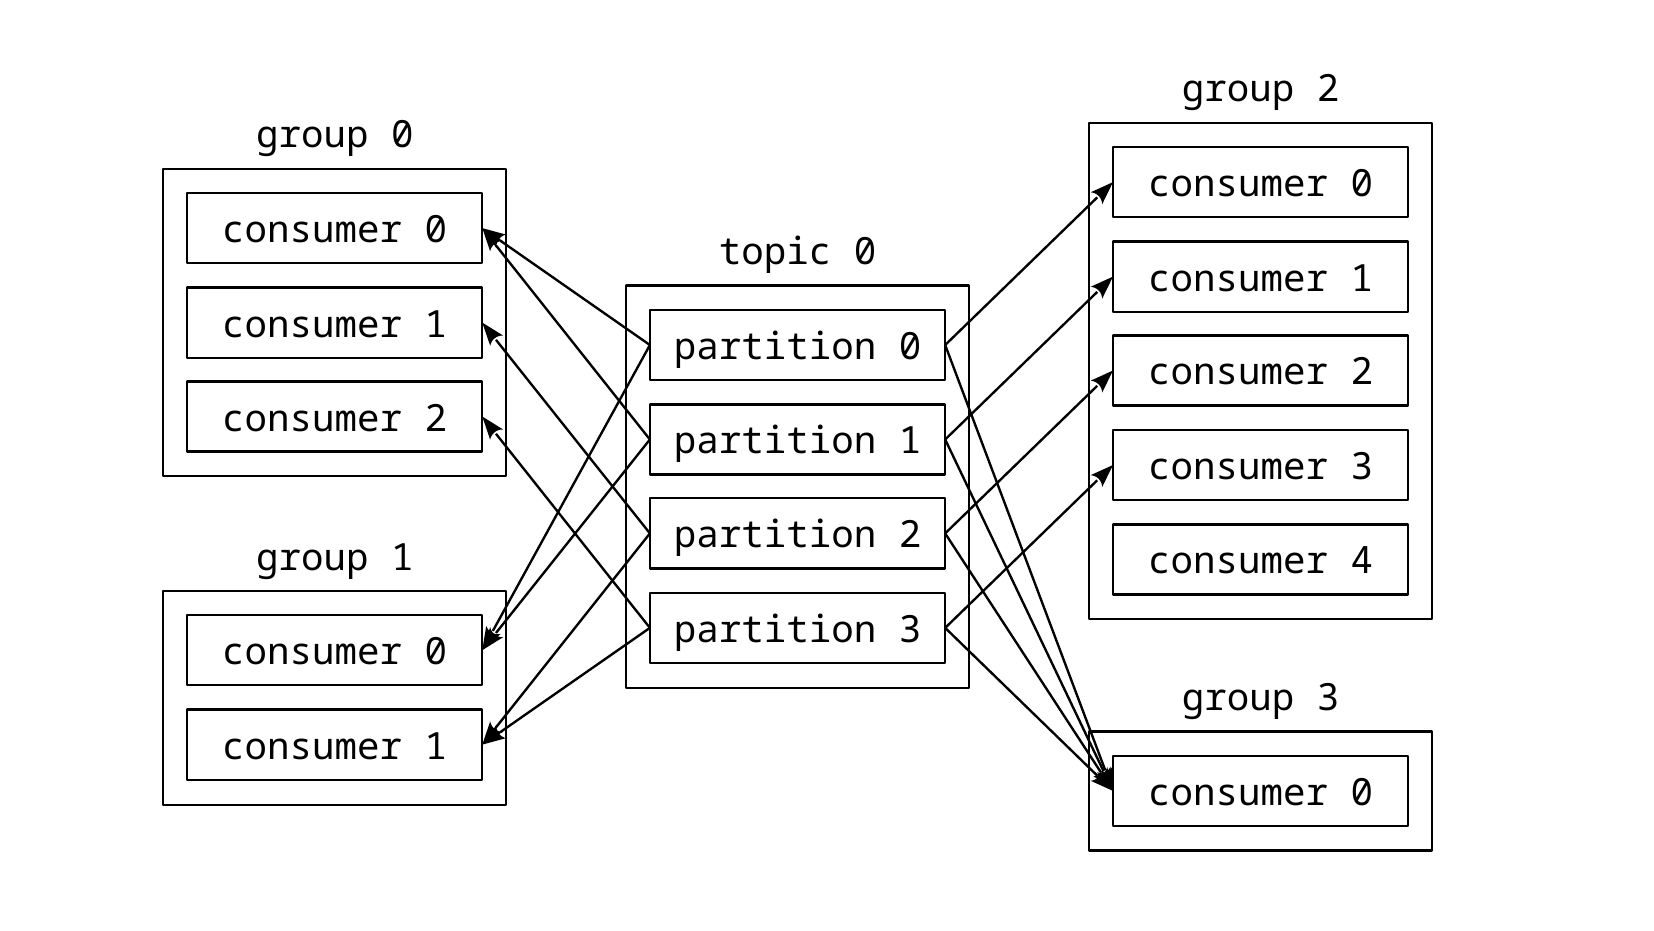

group 2
consumer 0
consumer 1
consumer 2
consumer 3
consumer 4
group 3
consumer 0
group 0
consumer 0
consumer 1
consumer 2
group 1
consumer 0
consumer 1
topic 0
partition 0
partition 1
partition 2
partition 3